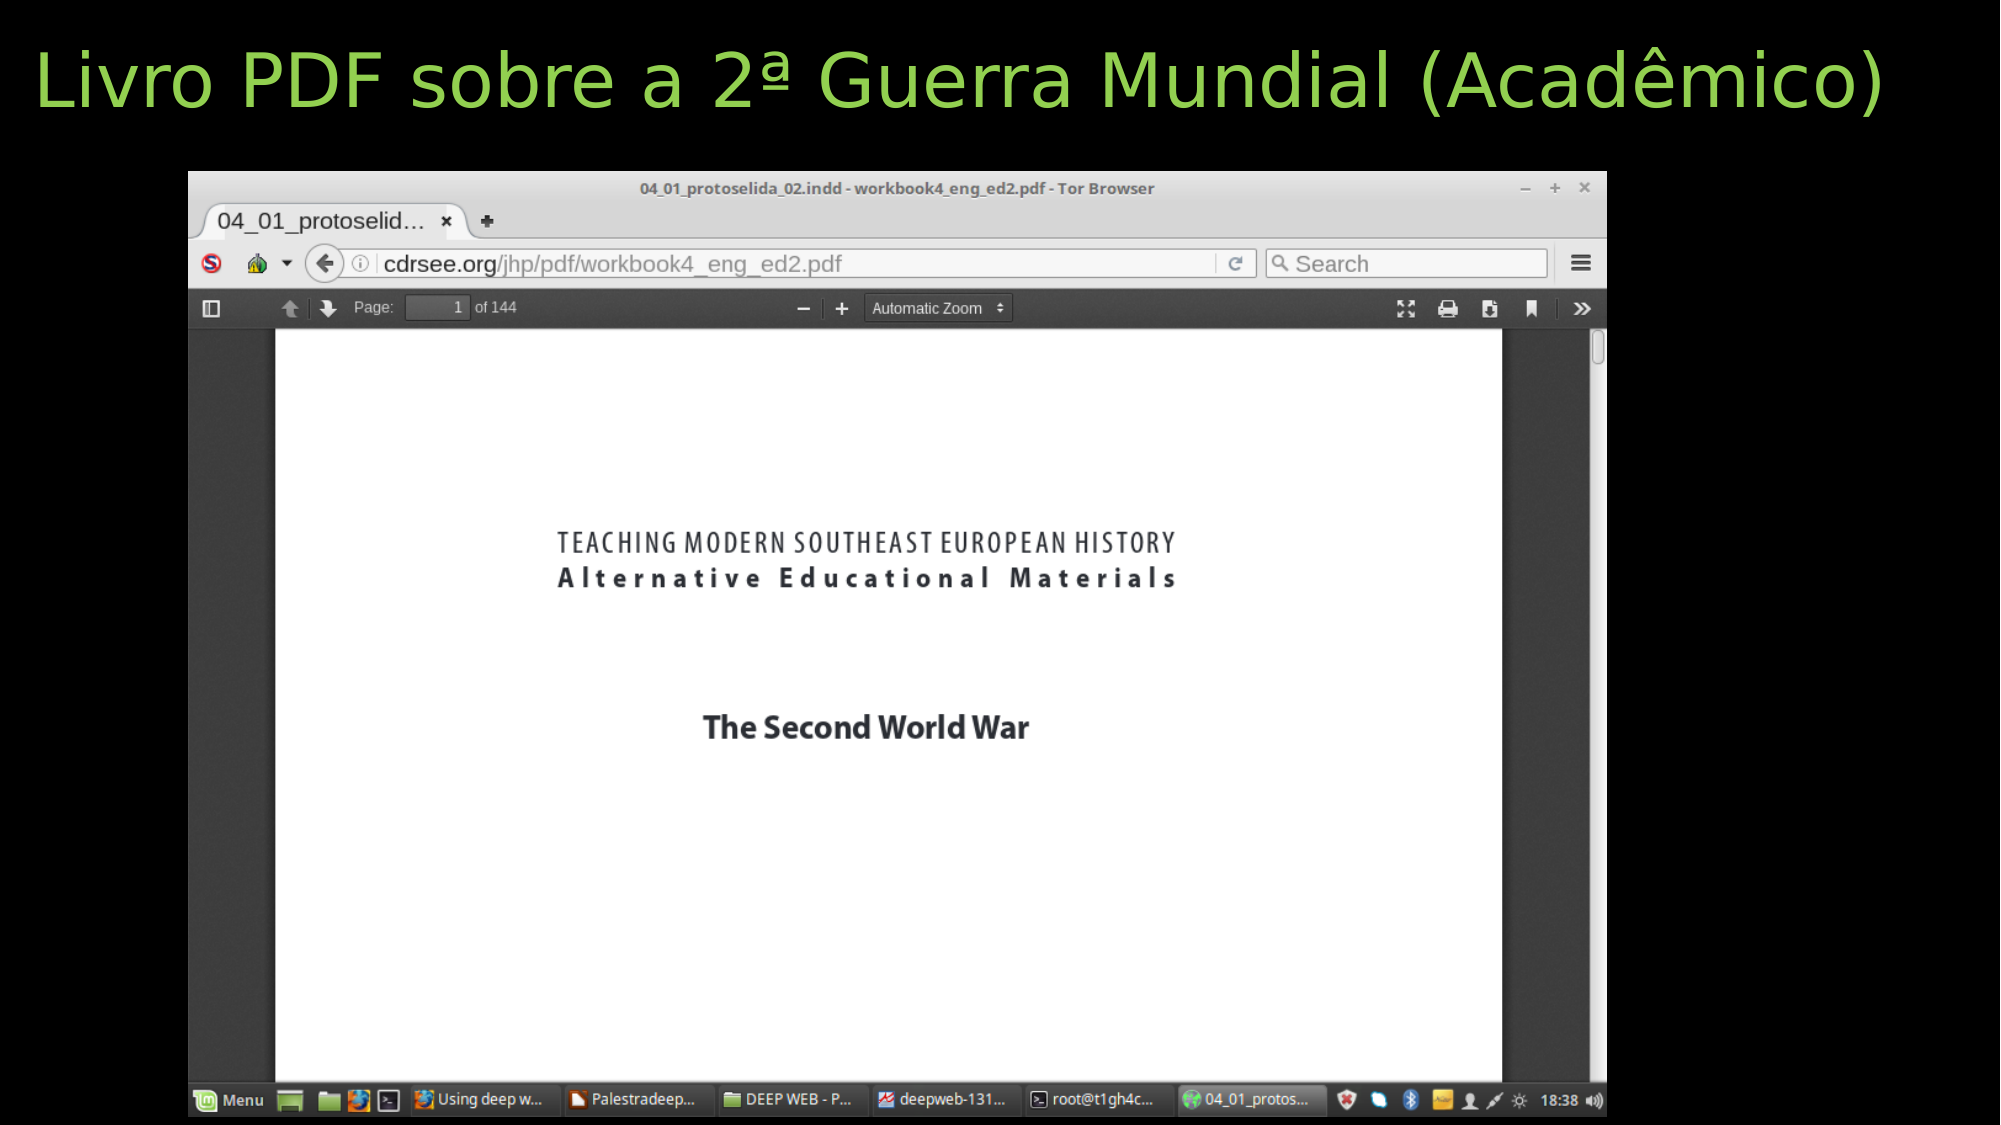

Livro PDF sobre a 2ª Guerra Mundial (Acadêmico)